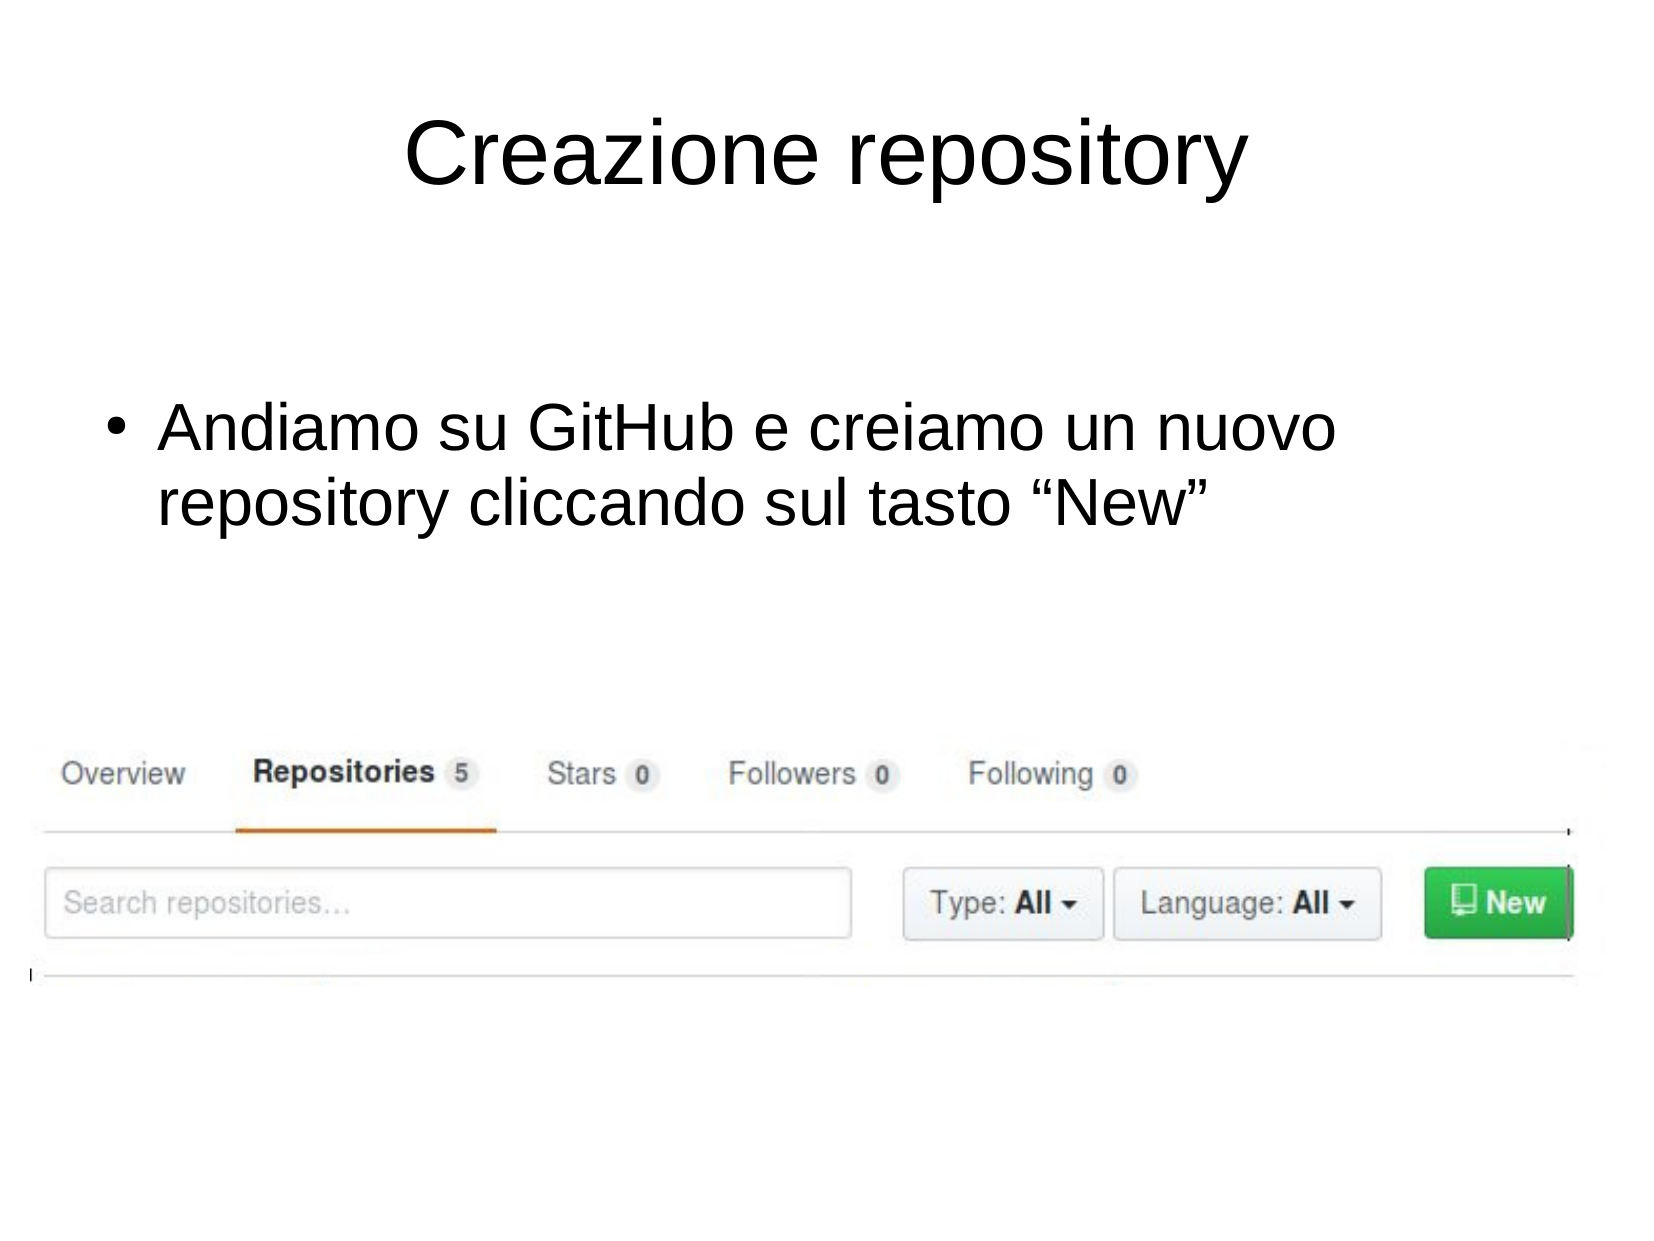

# Creazione repository
Andiamo su GitHub e creiamo un nuovo repository cliccando sul tasto “New”